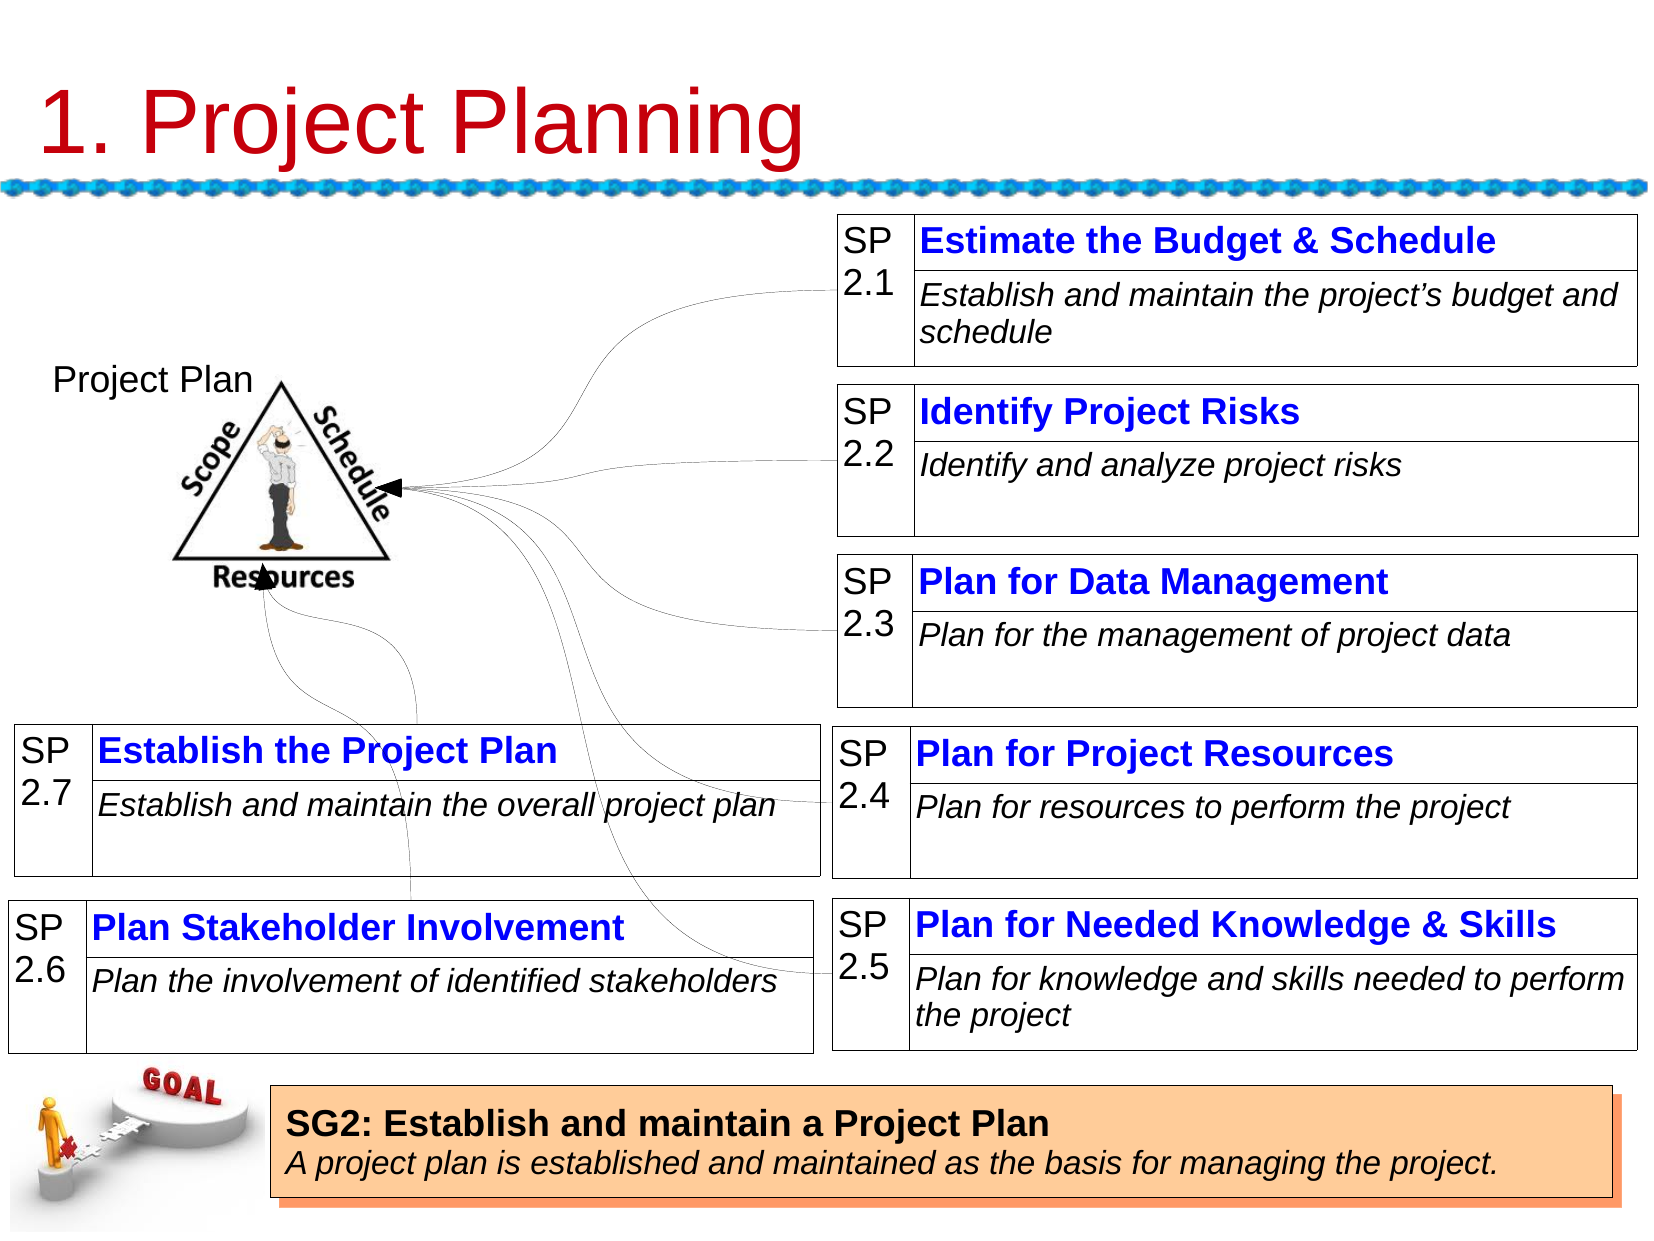

# 1. Project Planning
| SP 2.1 | Estimate the Budget & Schedule |
| --- | --- |
| | Establish and maintain the project’s budget and schedule |
Project Plan
| SP 2.2 | Identify Project Risks |
| --- | --- |
| | Identify and analyze project risks |
| SP 2.3 | Plan for Data Management |
| --- | --- |
| | Plan for the management of project data |
| SP 2.7 | Establish the Project Plan |
| --- | --- |
| | Establish and maintain the overall project plan |
| SP 2.4 | Plan for Project Resources |
| --- | --- |
| | Plan for resources to perform the project |
| SP 2.5 | Plan for Needed Knowledge & Skills |
| --- | --- |
| | Plan for knowledge and skills needed to perform the project |
| SP 2.6 | Plan Stakeholder Involvement |
| --- | --- |
| | Plan the involvement of identified stakeholders |
SG2: Establish and maintain a Project Plan
A project plan is established and maintained as the basis for managing the project.